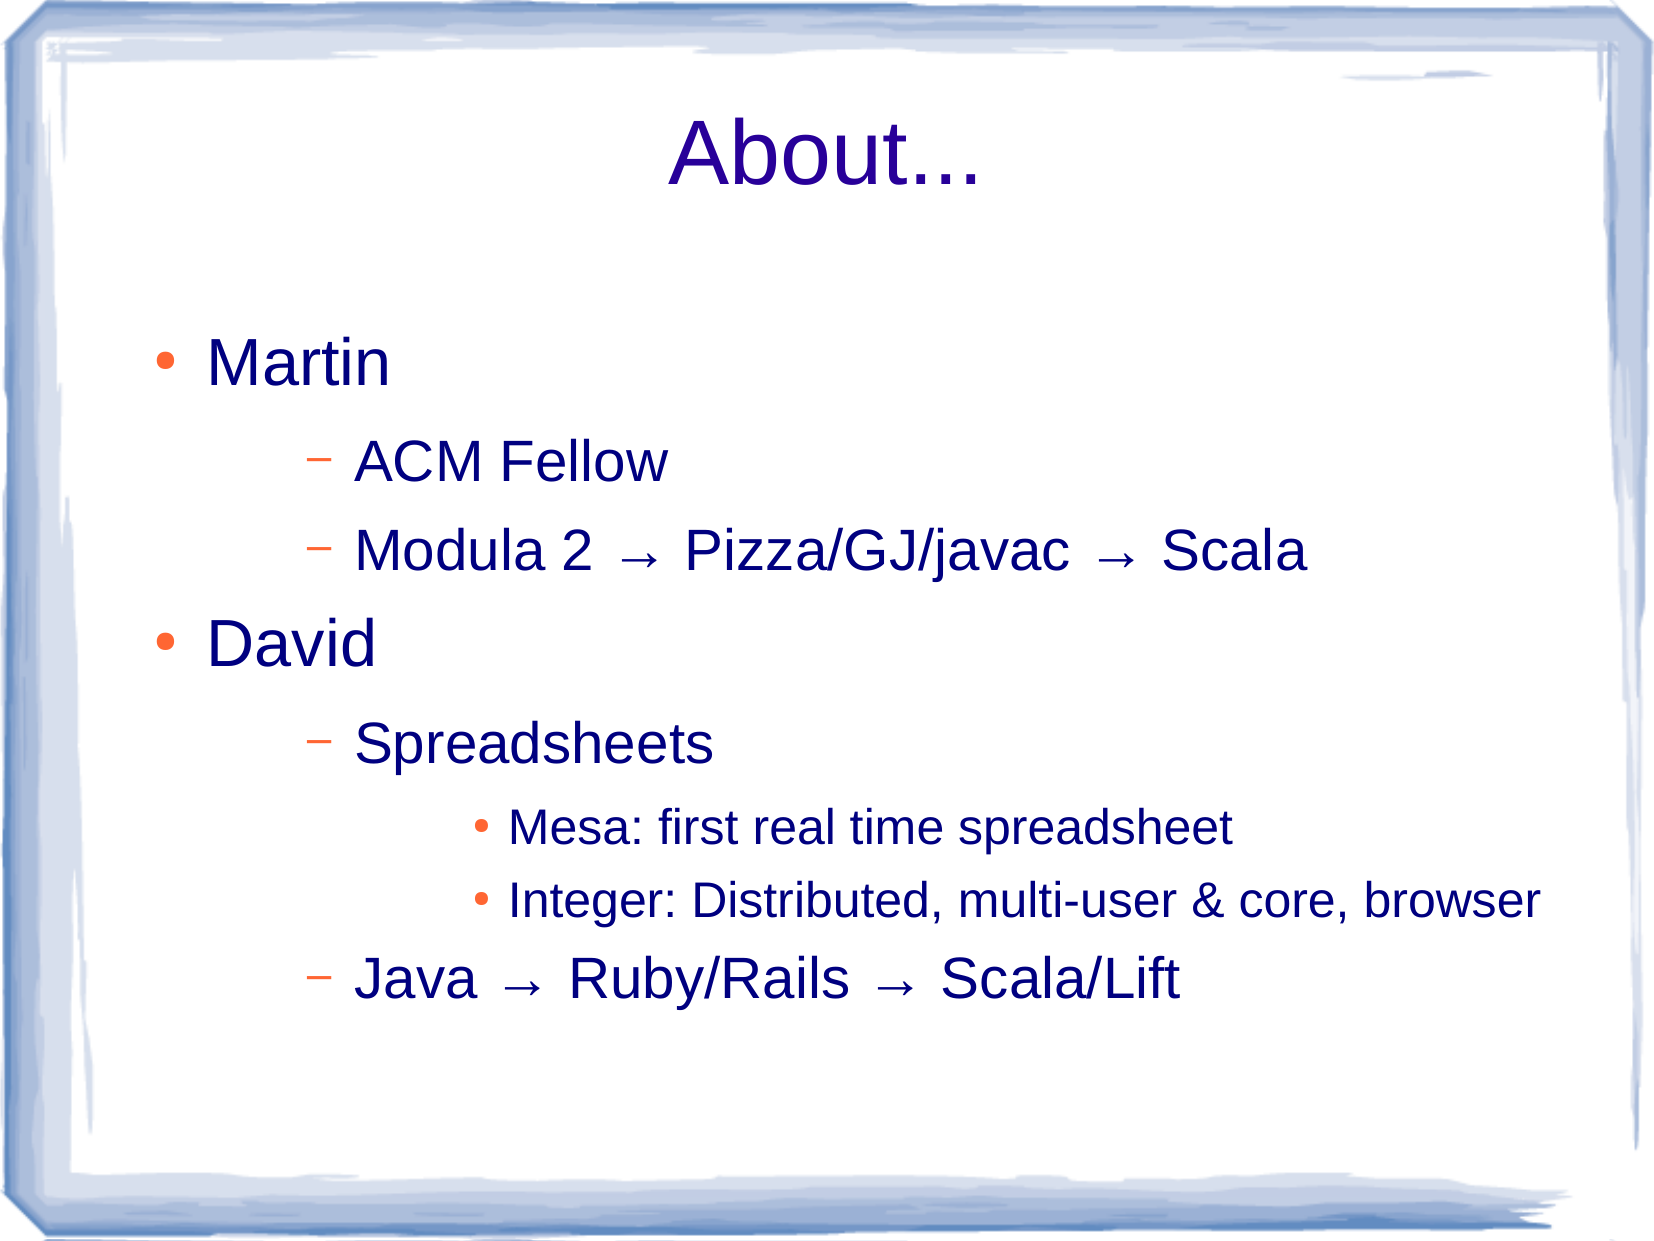

# About...
Martin
ACM Fellow
Modula 2 → Pizza/GJ/javac → Scala
David
Spreadsheets
Mesa: first real time spreadsheet
Integer: Distributed, multi-user & core, browser
Java → Ruby/Rails → Scala/Lift